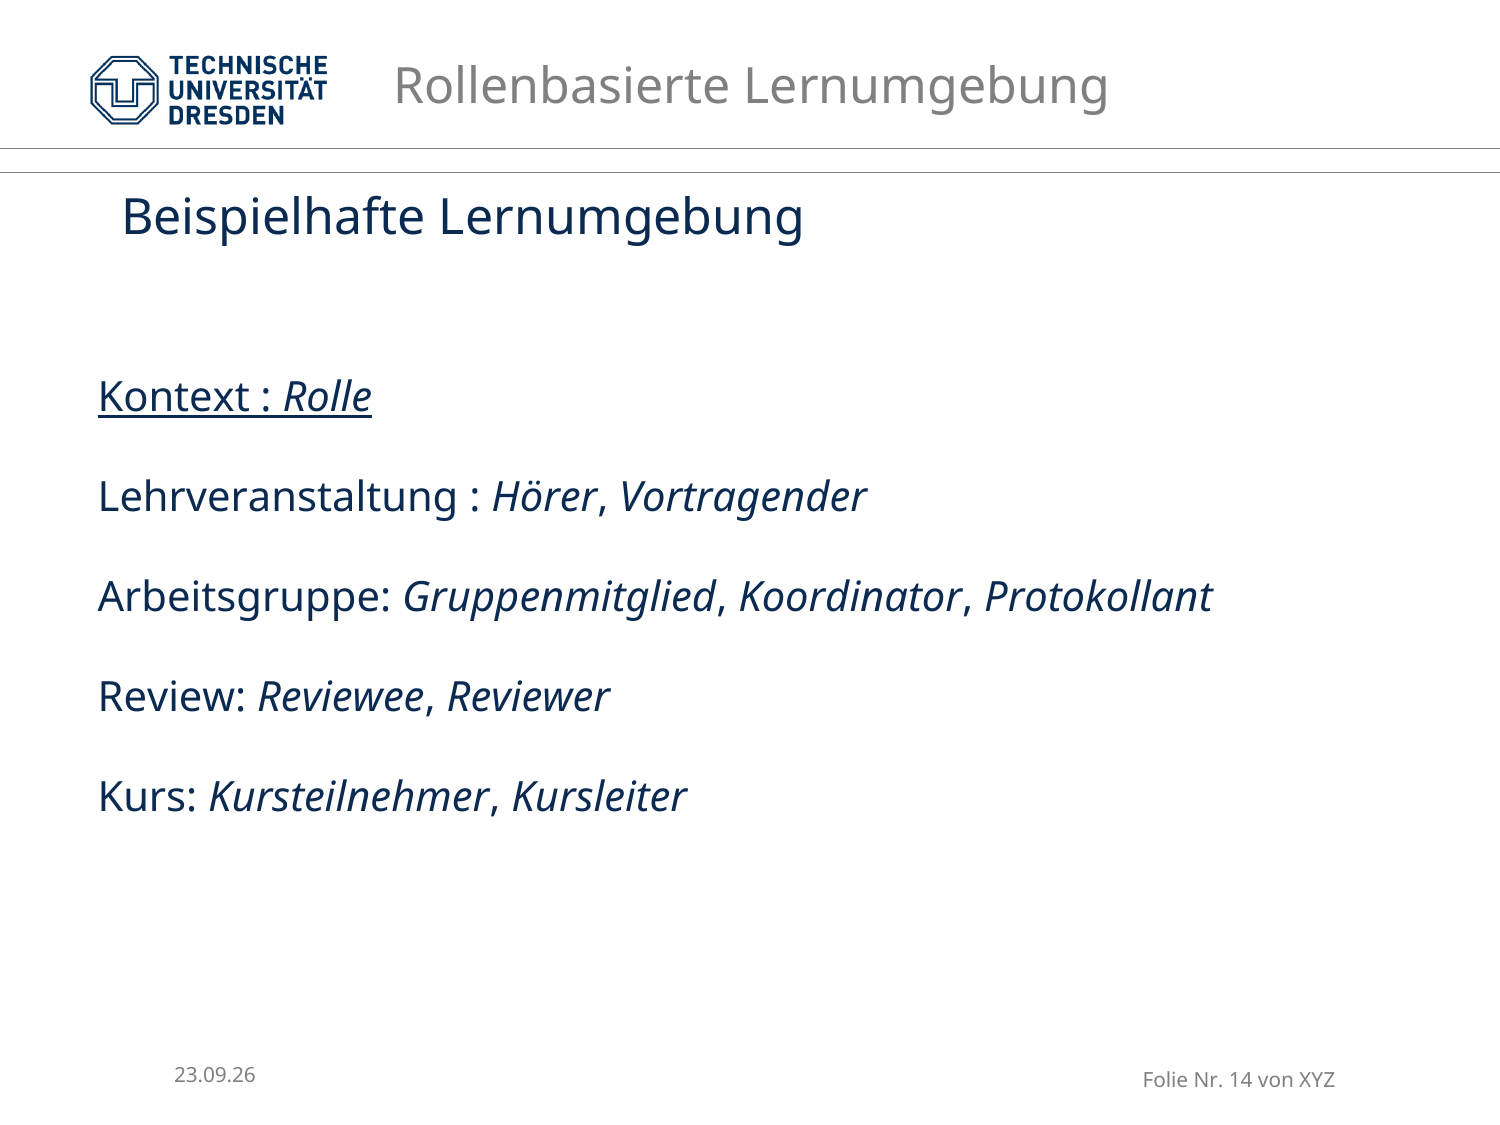

# Rollenbasierte Lernumgebung
Beispielhafte Lernumgebung
Kontext : Rolle
Lehrveranstaltung : Hörer, Vortragender
Arbeitsgruppe: Gruppenmitglied, Koordinator, Protokollant
Review: Reviewee, Reviewer
Kurs: Kursteilnehmer, Kursleiter